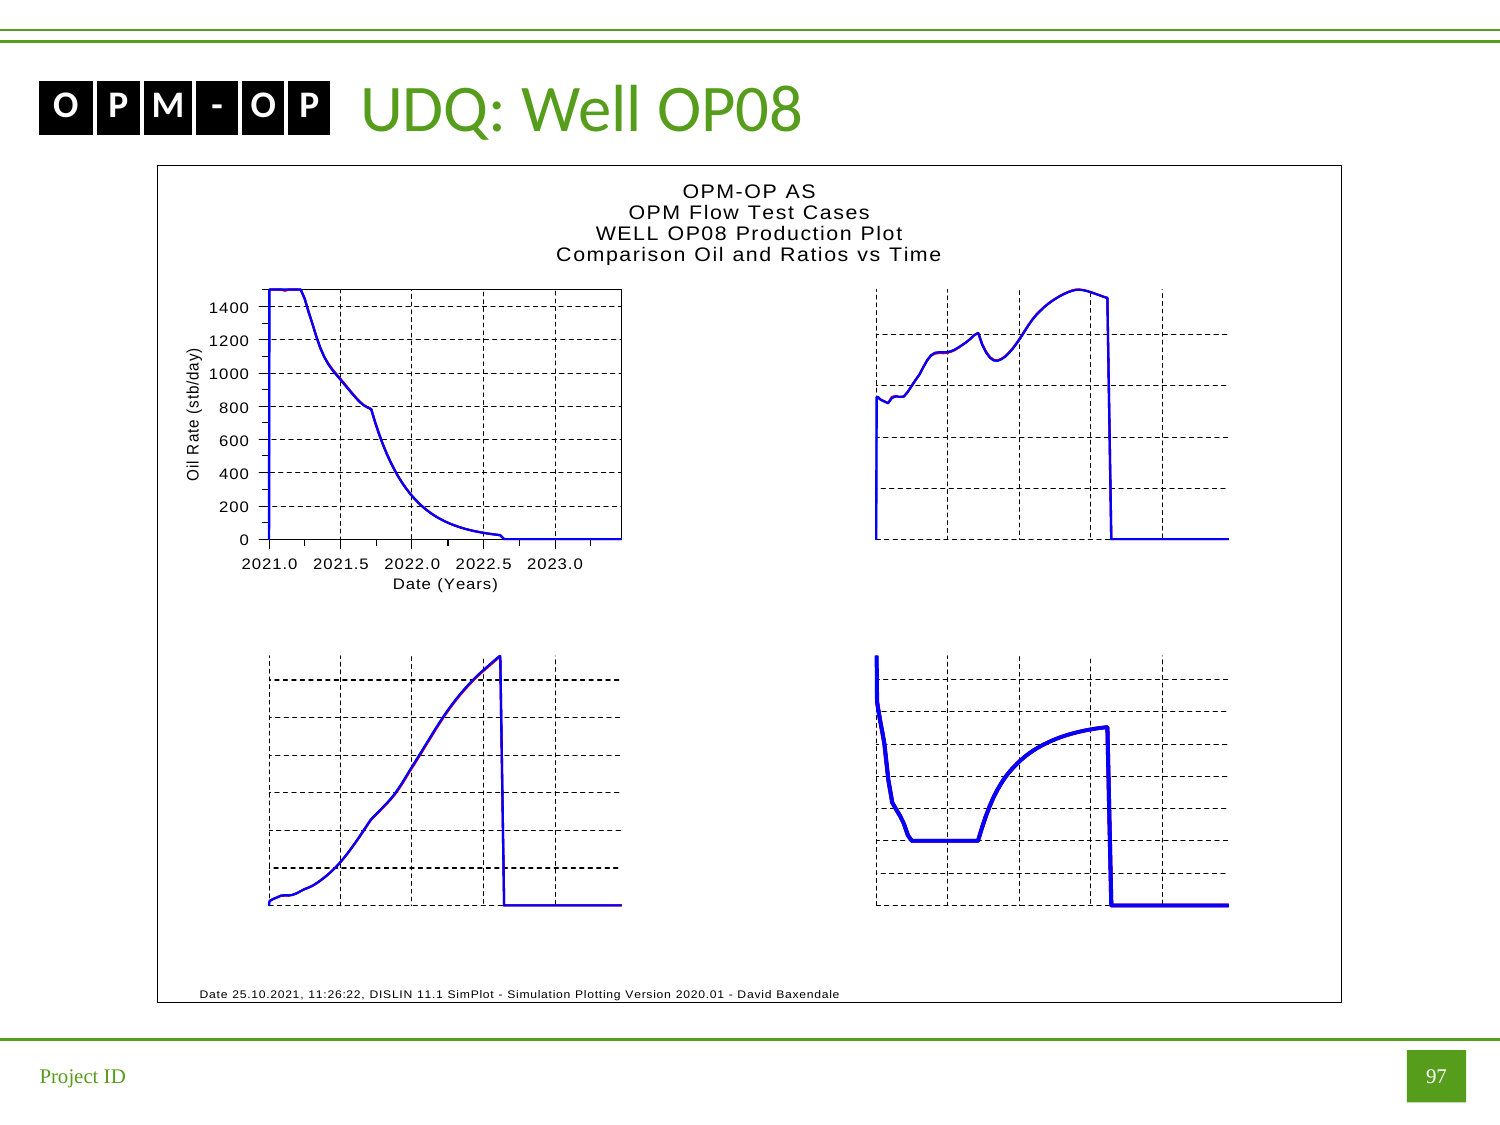

# UDQ: well OP08
Project ID
97